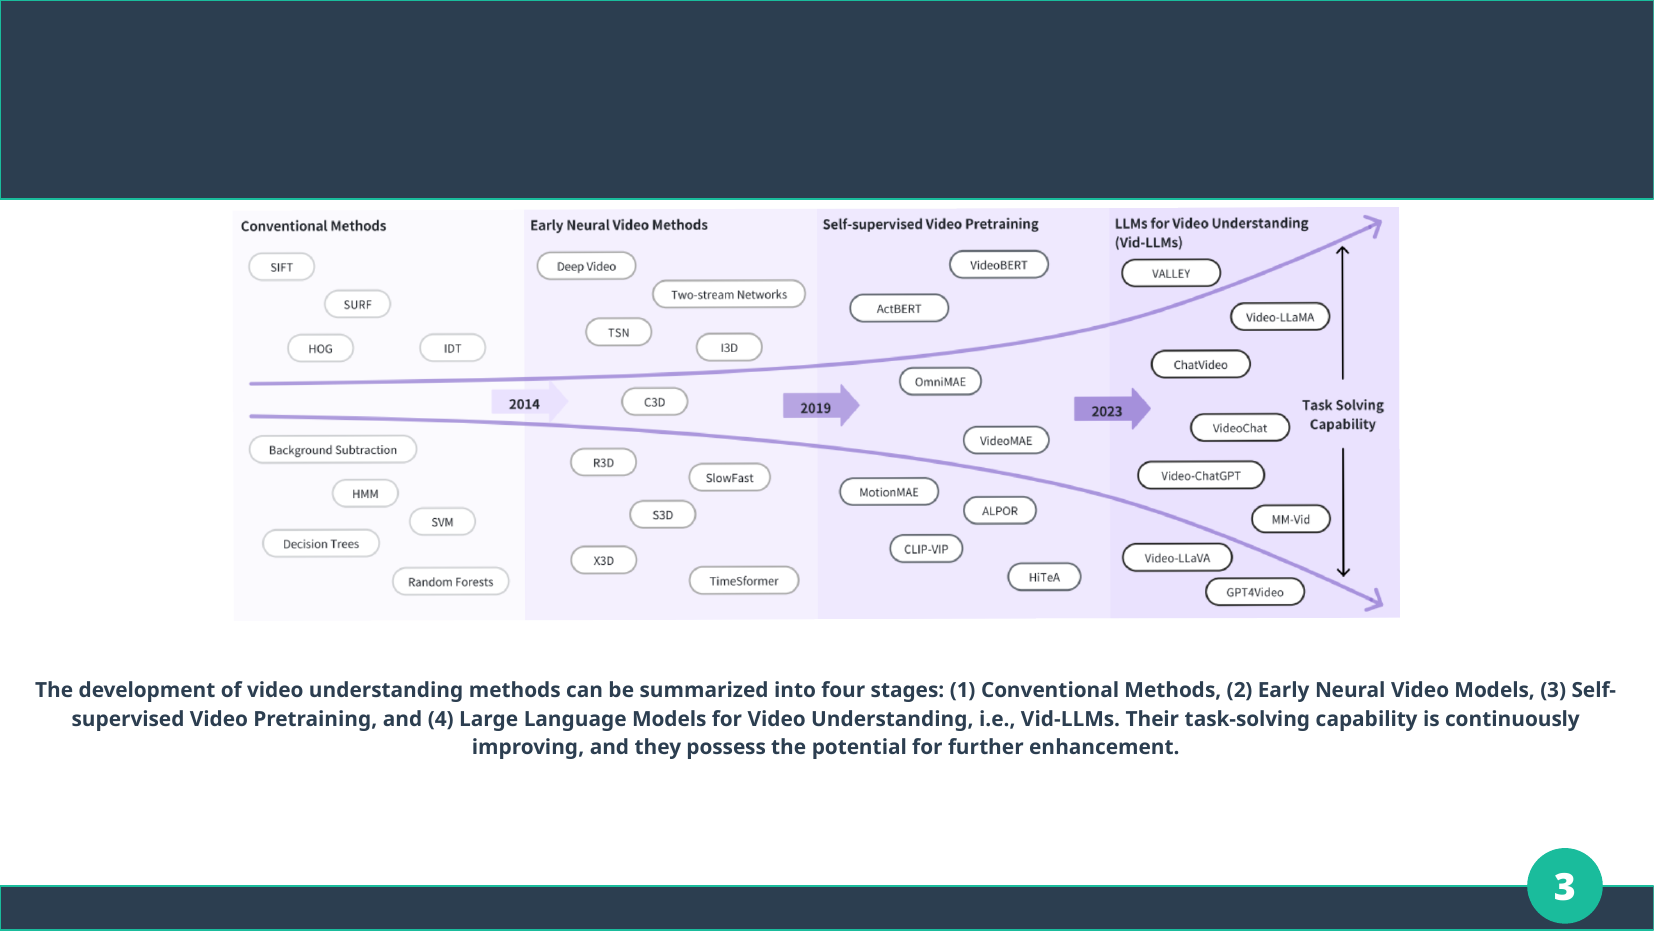

The development of video understanding methods can be summarized into four stages: (1) Conventional Methods, (2) Early Neural Video Models, (3) Self-supervised Video Pretraining, and (4) Large Language Models for Video Understanding, i.e., Vid-LLMs. Their task-solving capability is continuously improving, and they possess the potential for further enhancement.
3